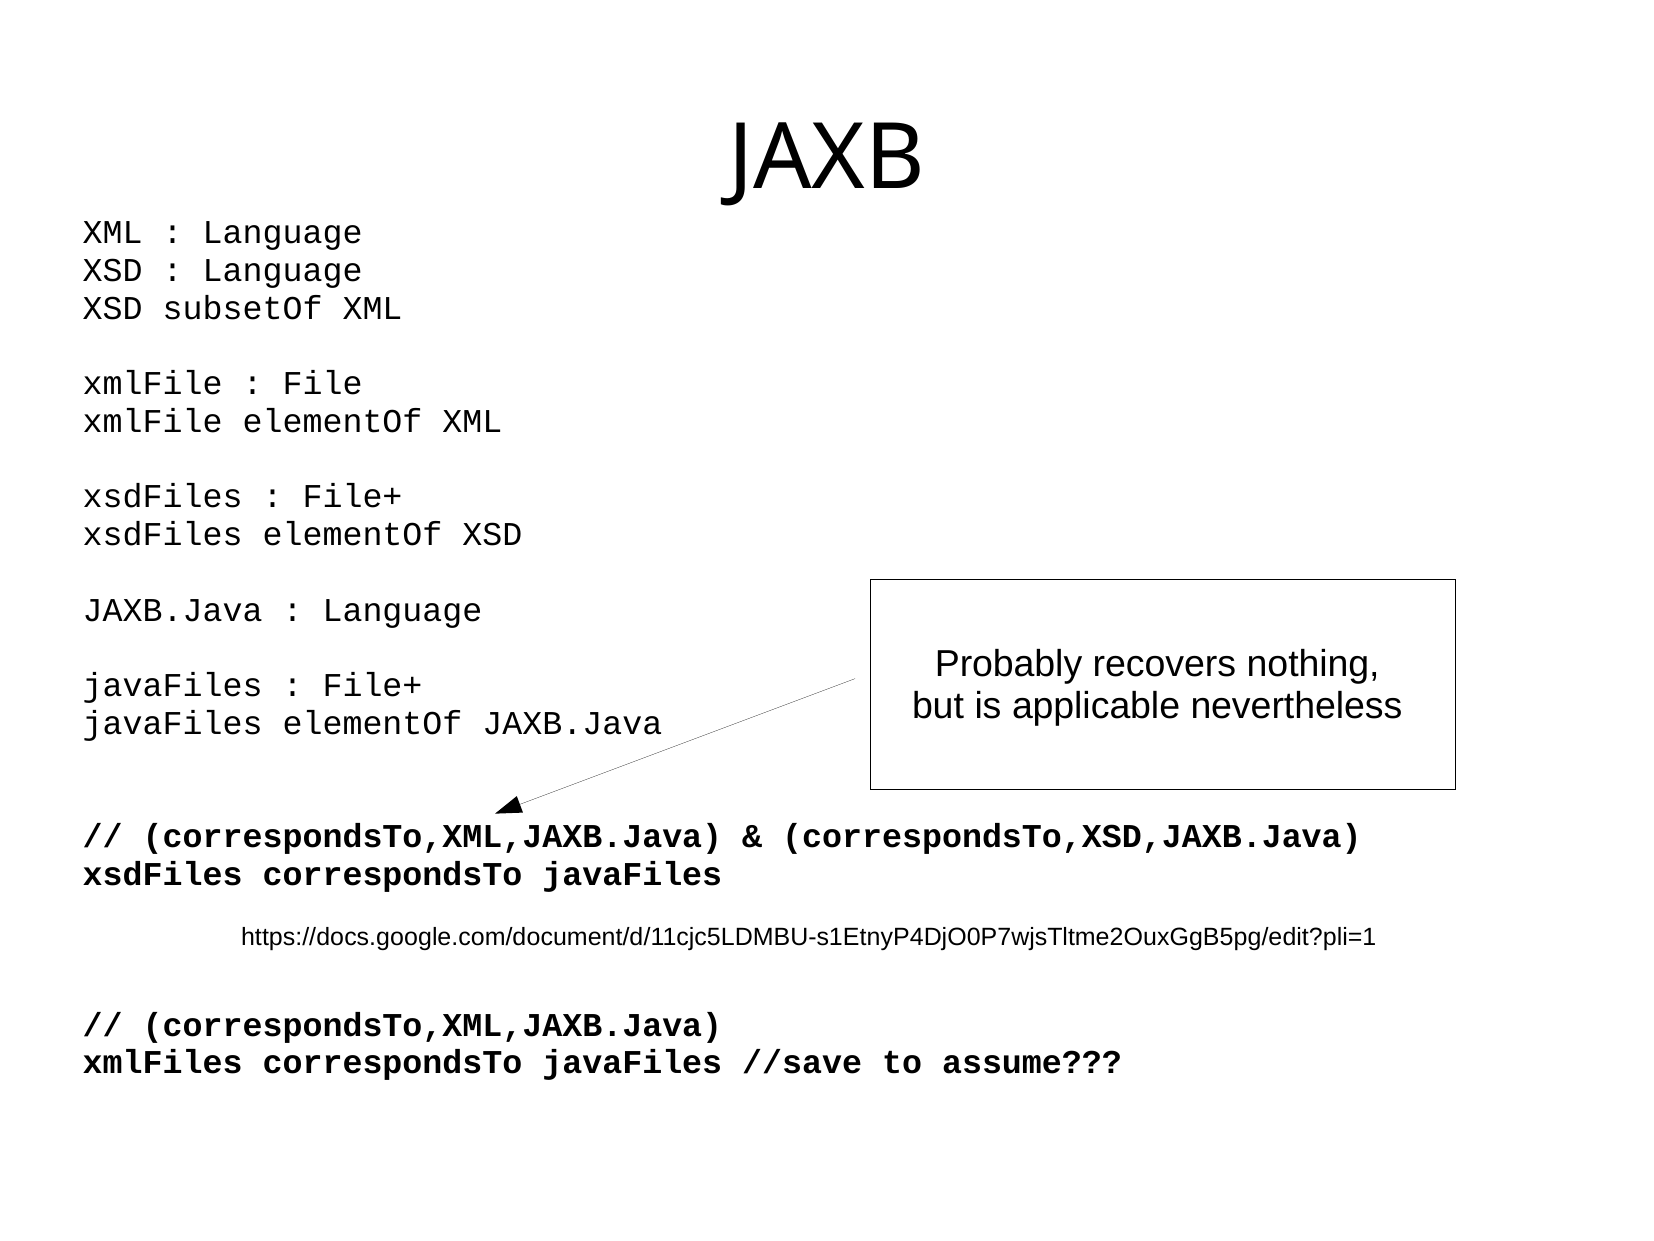

# JAXB
XML : Language
XSD : Language
XSD subsetOf XML
xmlFile : File
xmlFile elementOf XML
xsdFiles : File+
xsdFiles elementOf XSD
JAXB.Java : Language
javaFiles : File+
javaFiles elementOf JAXB.Java
// (correspondsTo,XML,JAXB.Java) & (correspondsTo,XSD,JAXB.Java)
xsdFiles correspondsTo javaFiles
// (correspondsTo,XML,JAXB.Java)
xmlFiles correspondsTo javaFiles //save to assume???
Probably recovers nothing,
but is applicable nevertheless
https://docs.google.com/document/d/11cjc5LDMBU-s1EtnyP4DjO0P7wjsTltme2OuxGgB5pg/edit?pli=1